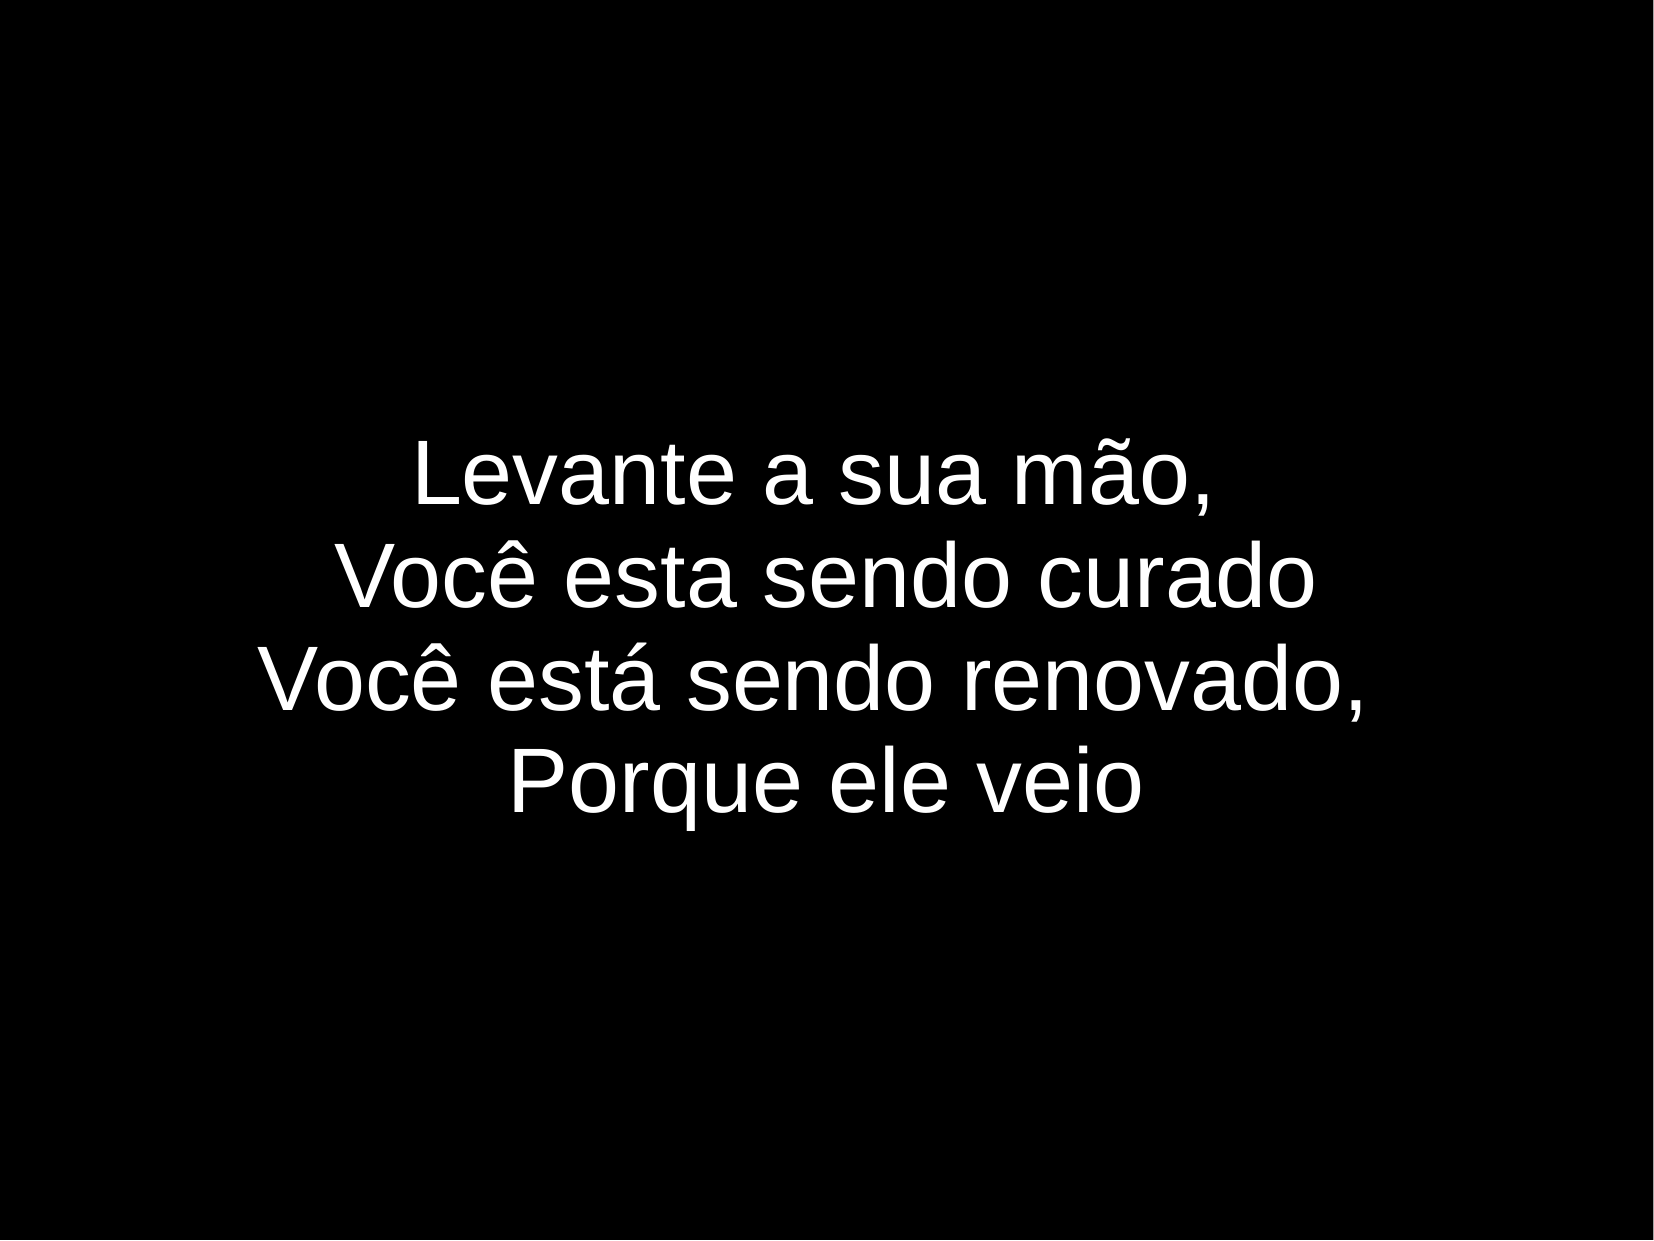

# Levante a sua mão,
Você esta sendo curado
Você está sendo renovado,
Porque ele veio